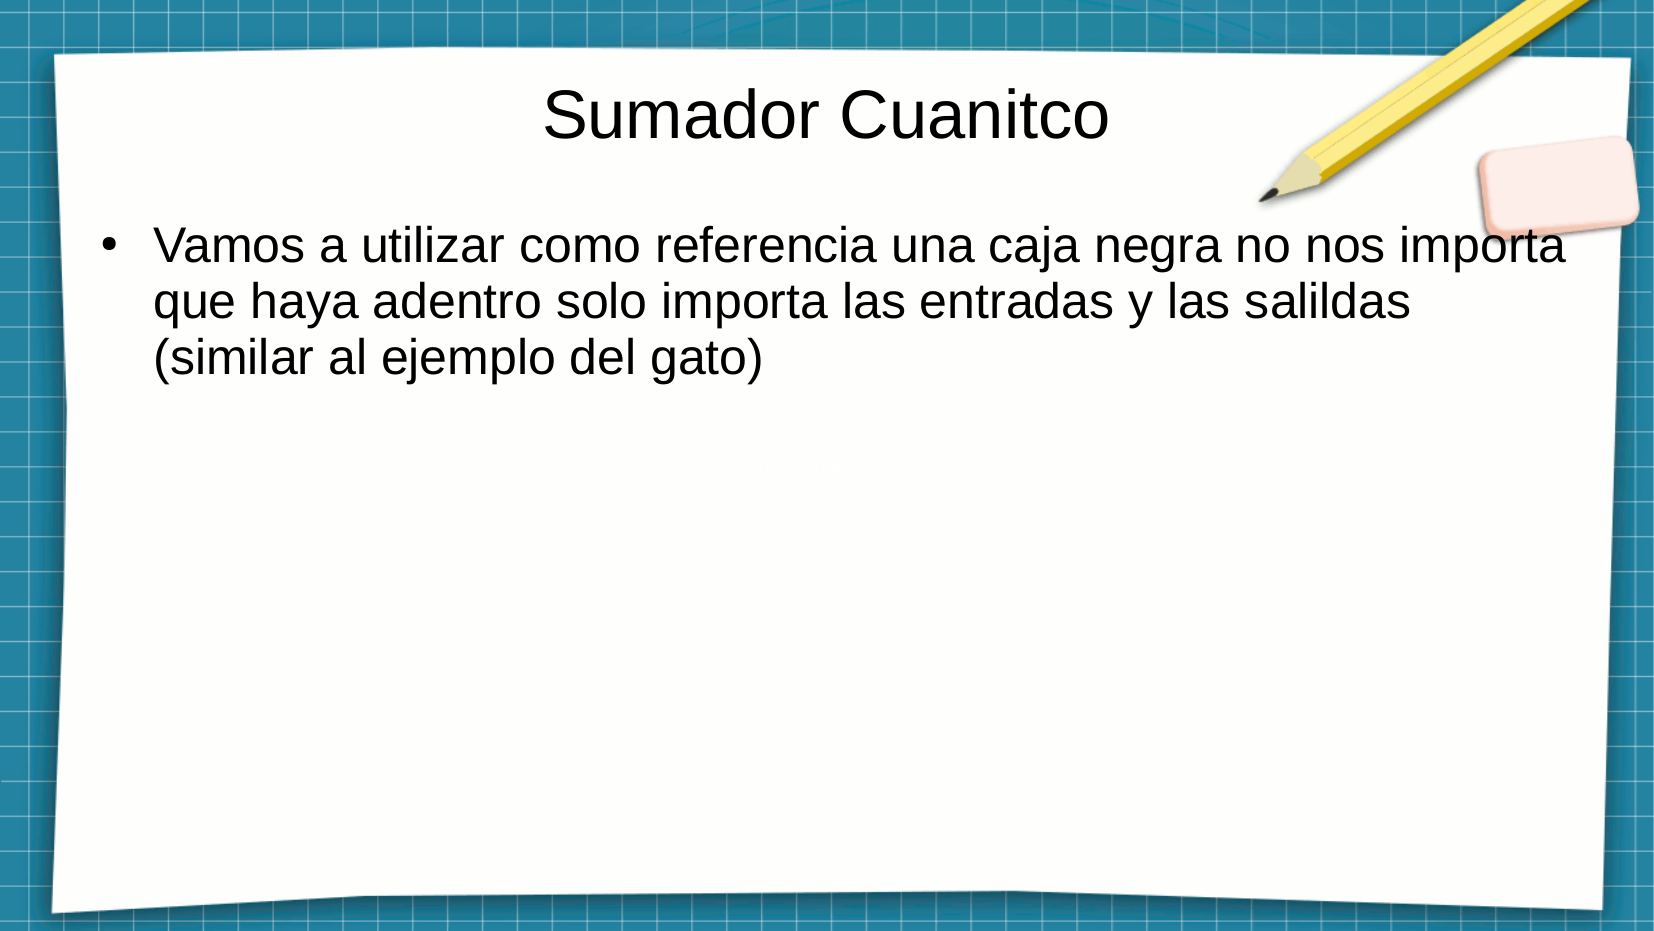

# Sumador Cuanitco
Vamos a utilizar como referencia una caja negra no nos importa que haya adentro solo importa las entradas y las salildas (similar al ejemplo del gato)
Computación cuántica: